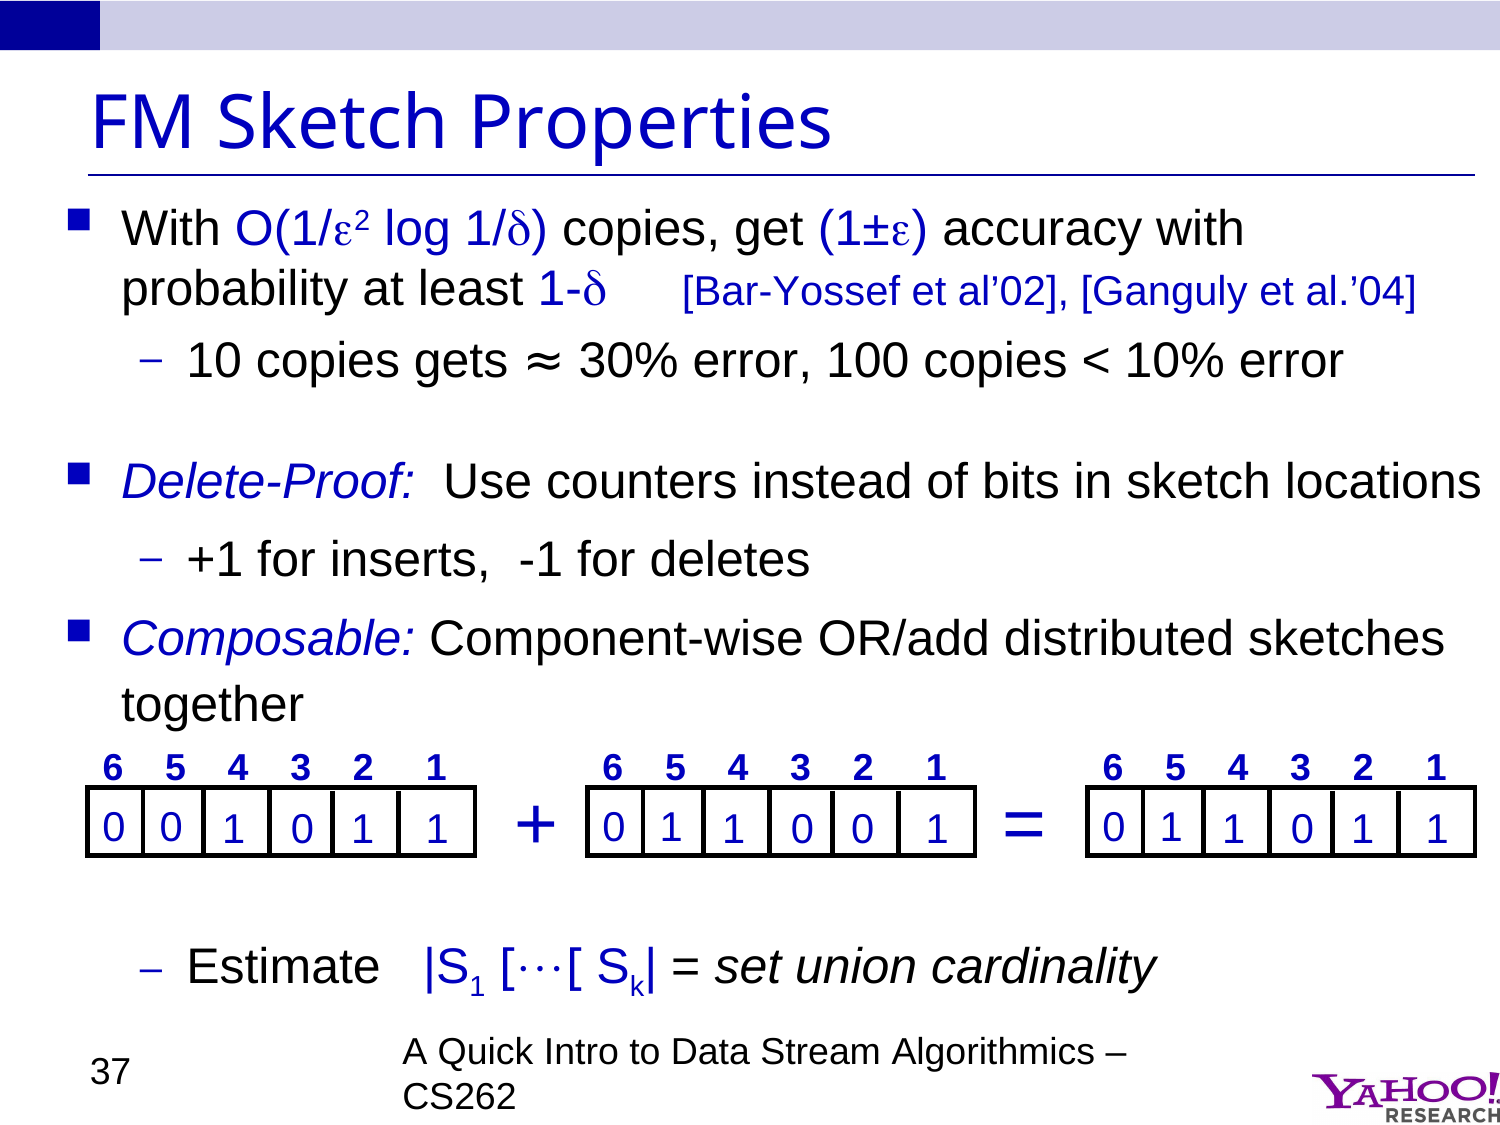

# FM Sketch Properties
With O(1/2 log 1/) copies, get (1±) accuracy with probability at least 1-[Bar-Yossef et al’02], [Ganguly et al.’04]
10 copies gets ≈ 30% error, 100 copies < 10% error
Delete-Proof: Use counters instead of bits in sketch locations
+1 for inserts, -1 for deletes
Composable: Component-wise OR/add distributed sketches together
Estimate |S1 [[ Sk| = set union cardinality
6 5 4 3 2 1
6 5 4 3 2 1
6 5 4 3 2 1
+
=
0
0
0
1
1
1
0
1
0
1
0
1
0
1
0
1
1
1
Fundamentals of Analyzing and Mining Data Streams
37